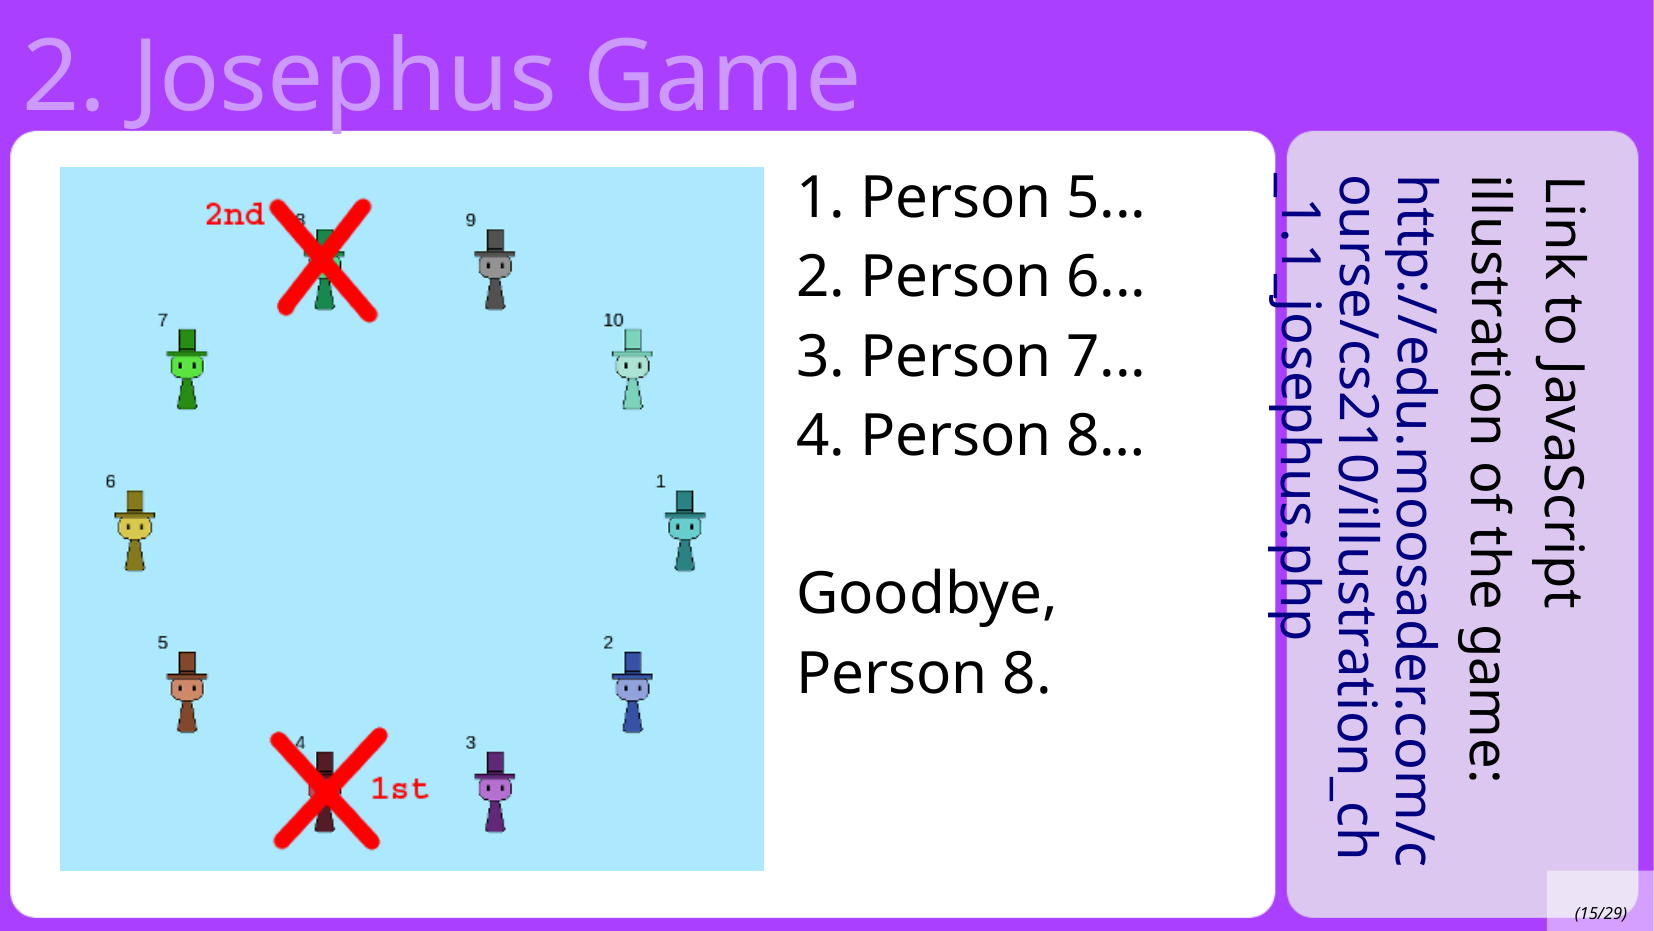

# 2. Josephus Game
1. Person 5...
2. Person 6...
3. Person 7...
4. Person 8…
Goodbye,
Person 8.
Link to JavaScript illustration of the game:
http://edu.moosader.com/course/cs210/illustration_ch_1.1_josephus.php